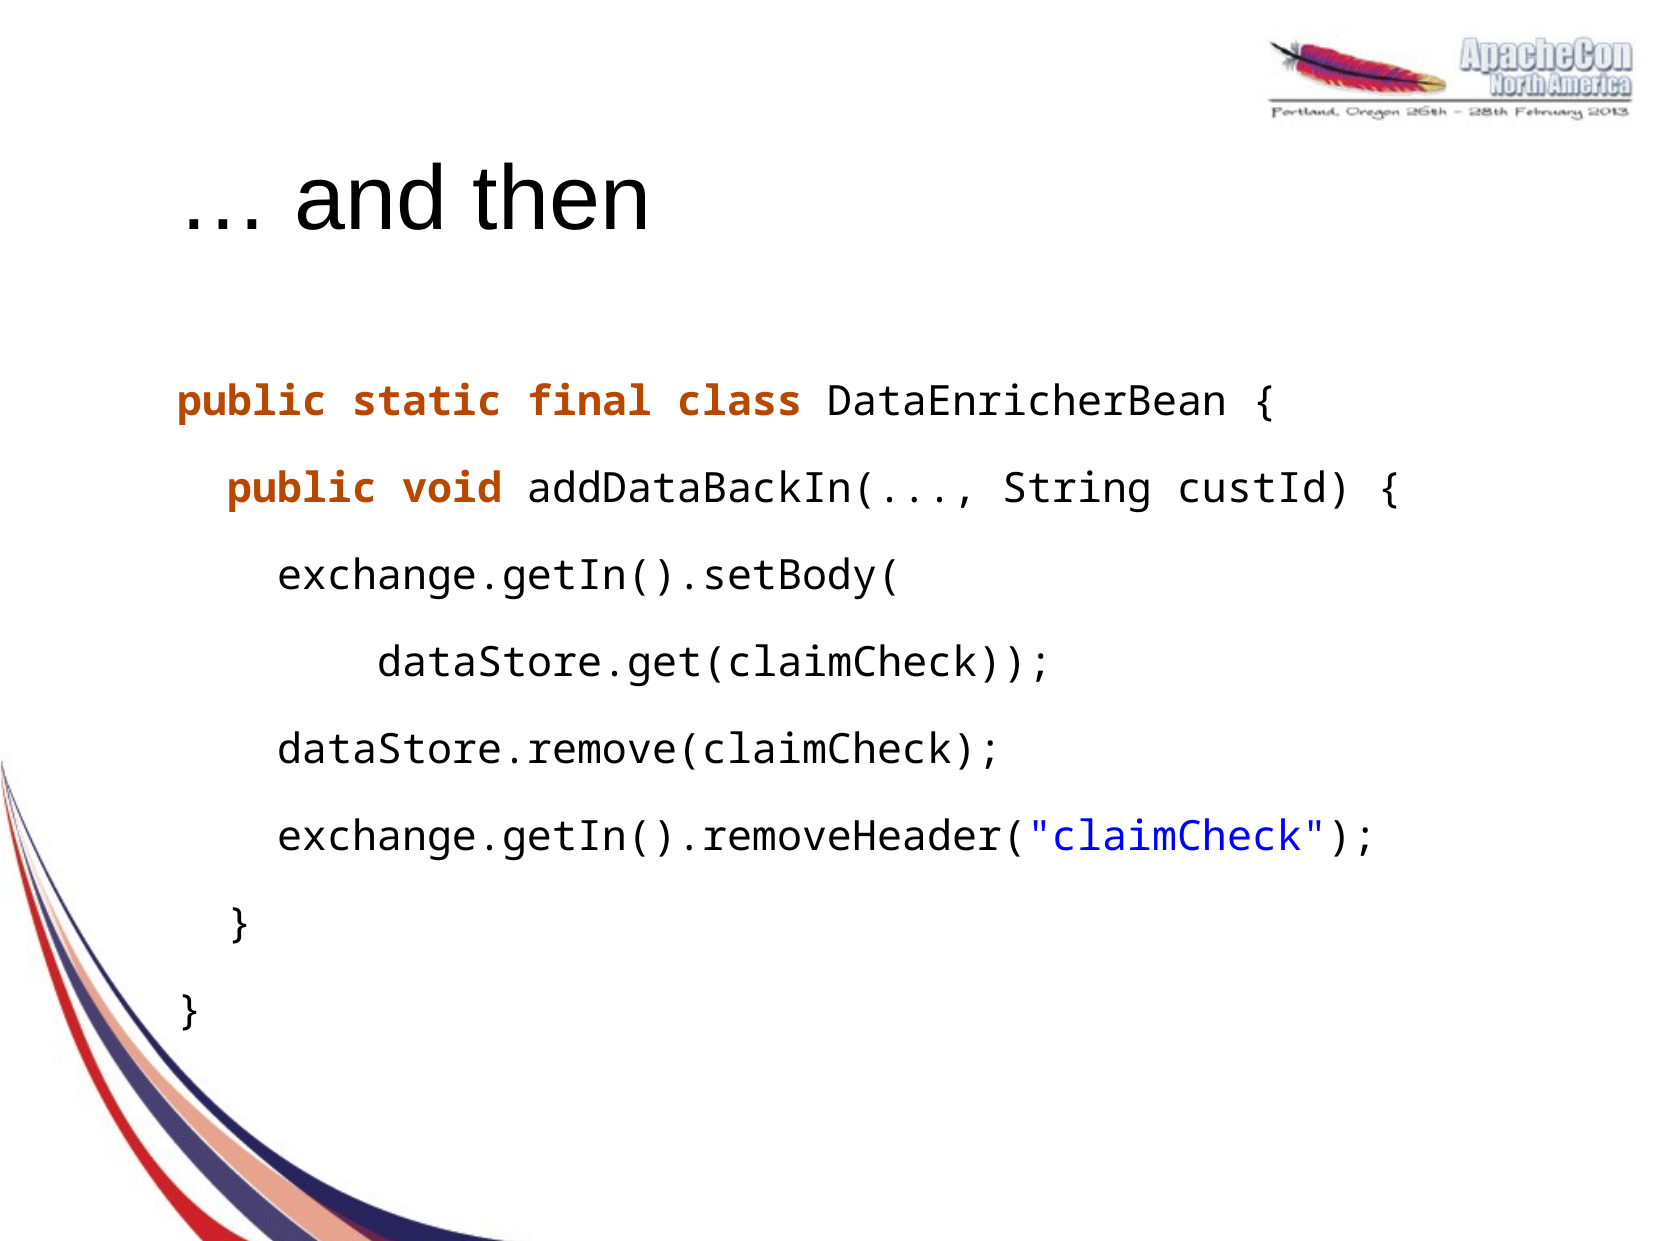

# … and then
public static final class DataEnricherBean {
 public void addDataBackIn(..., String custId) {
 exchange.getIn().setBody(
 dataStore.get(claimCheck));
 dataStore.remove(claimCheck);
 exchange.getIn().removeHeader("claimCheck");
 }
}